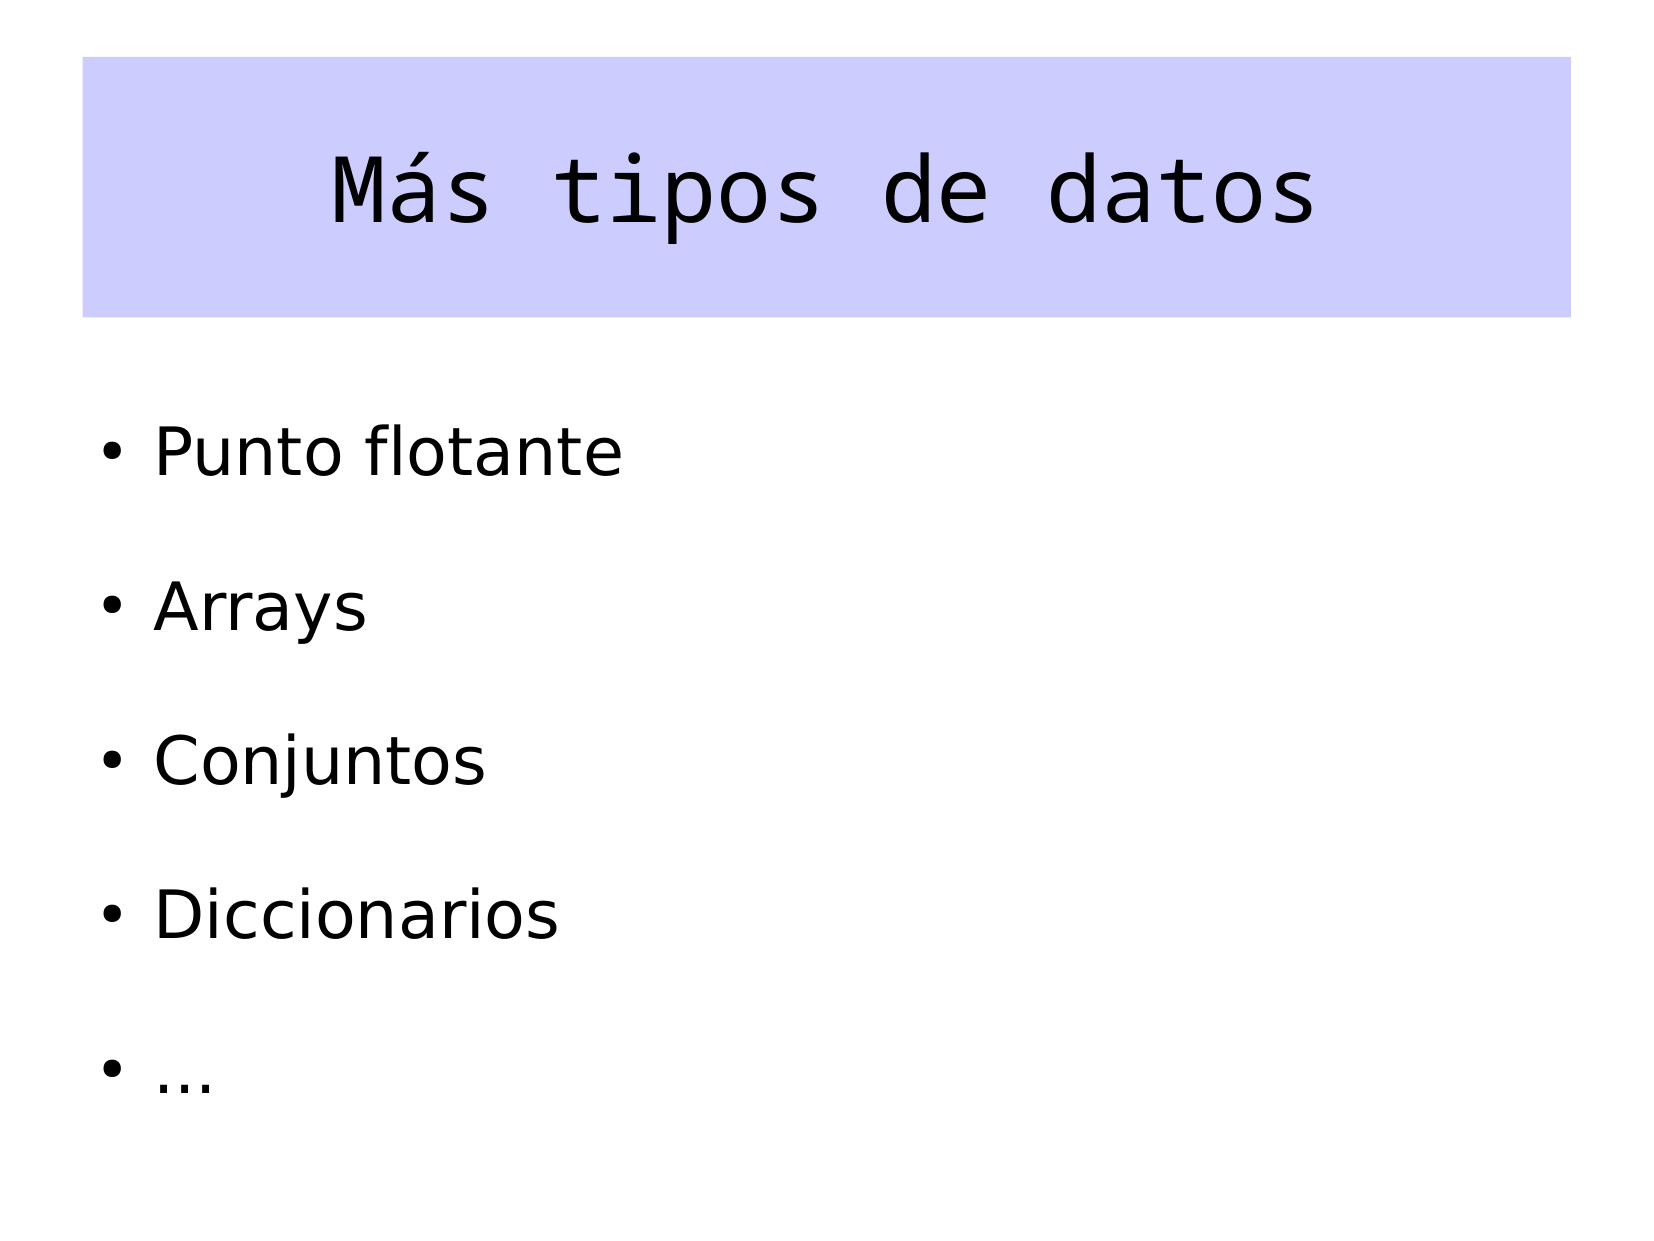

# Más tipos de datos
Punto flotante
Arrays
Conjuntos
Diccionarios
...